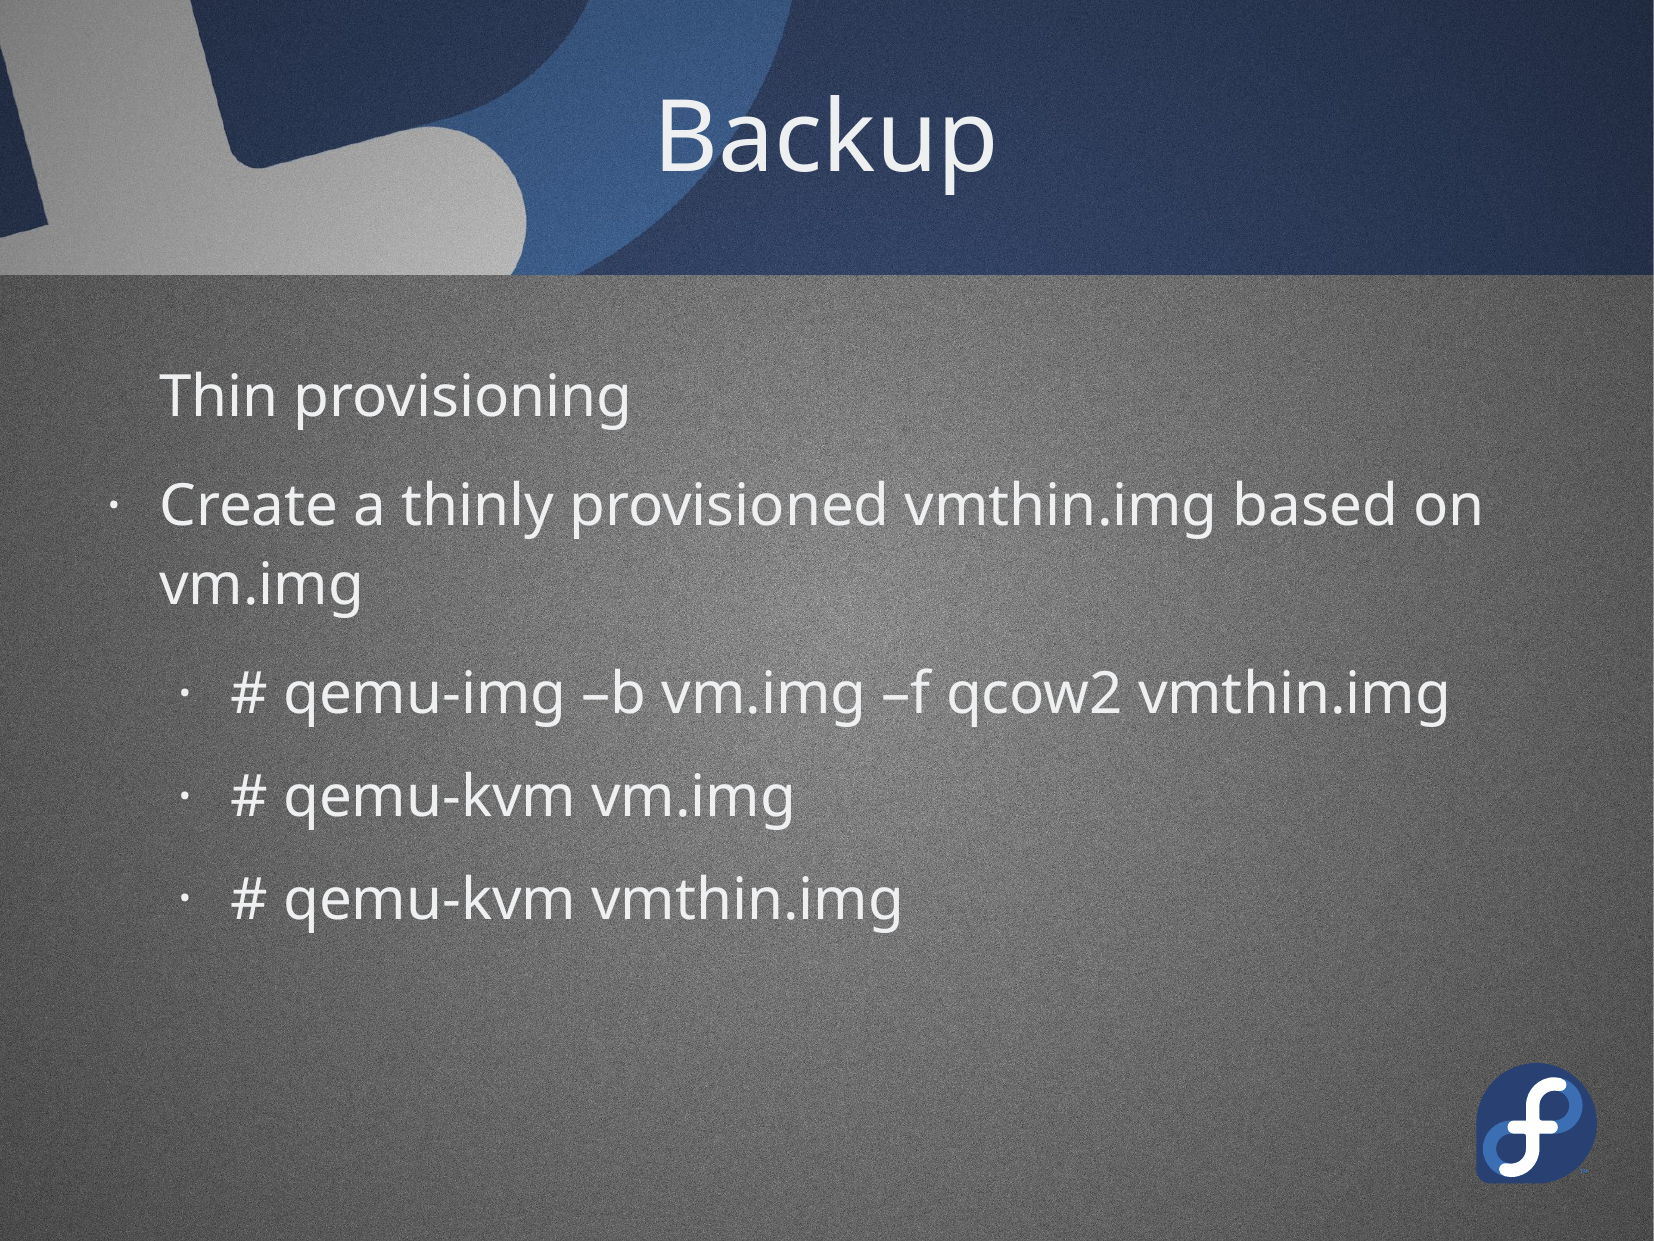

# Backup
Thin provisioning
Create a thinly provisioned vmthin.img based on vm.img
# qemu-img –b vm.img –f qcow2 vmthin.img
# qemu-kvm vm.img
# qemu-kvm vmthin.img